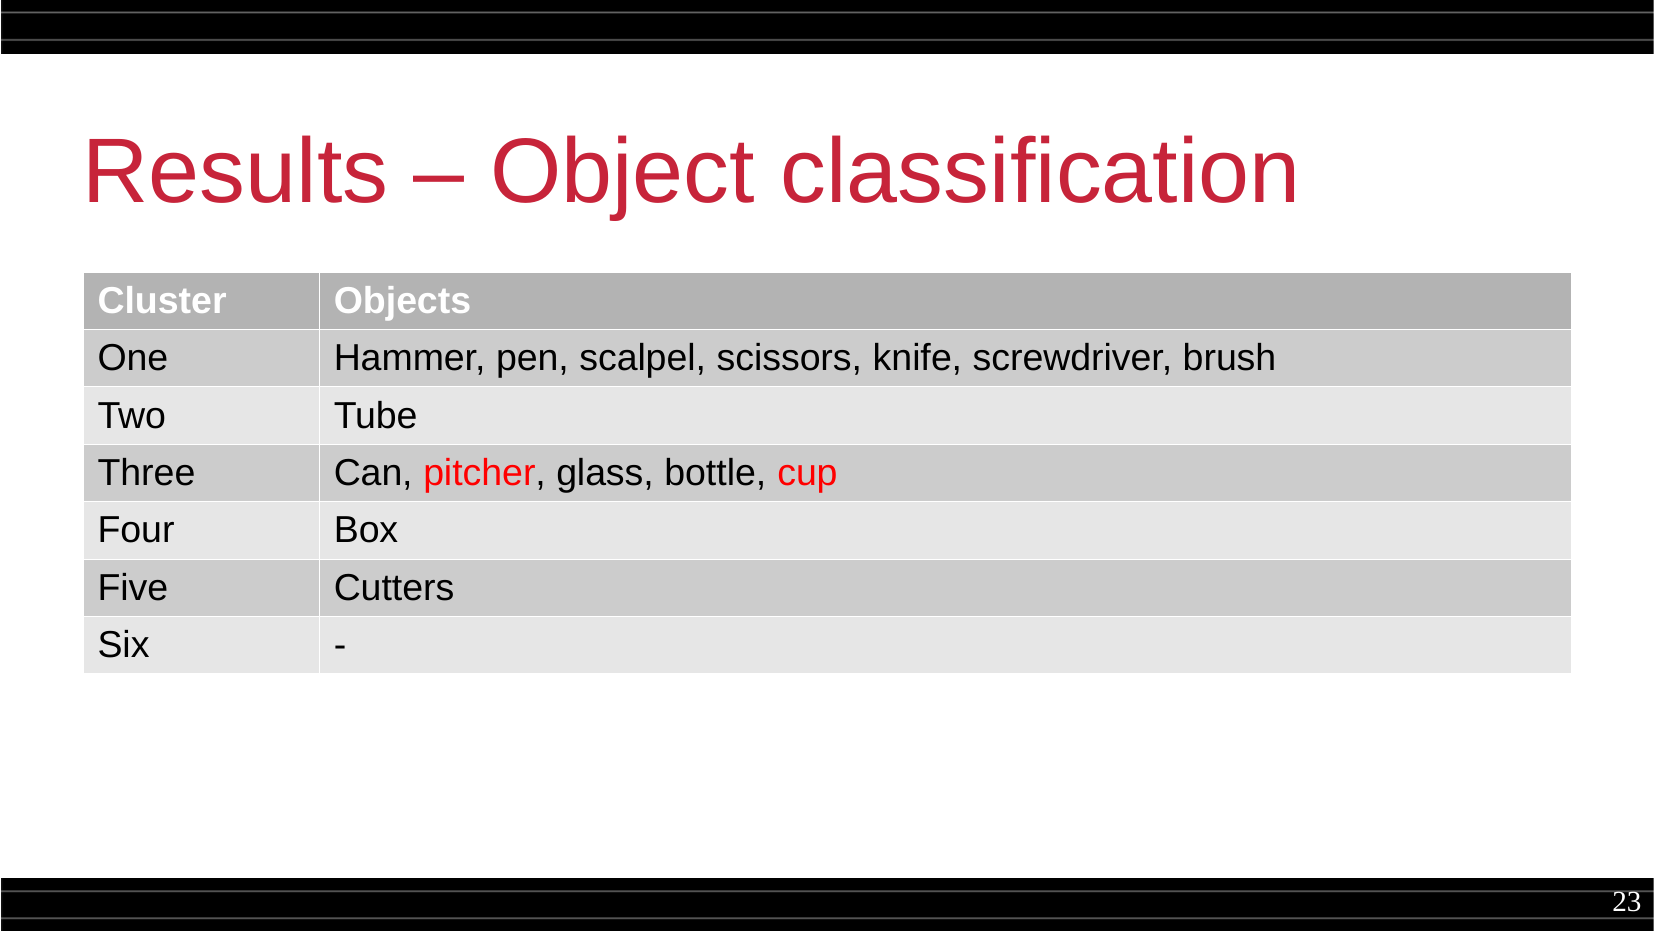

# Results – Object classification
| Cluster | Objects |
| --- | --- |
| One | Hammer, pen, scalpel, scissors, knife, screwdriver, brush |
| Two | Tube |
| Three | Can, pitcher, glass, bottle, cup |
| Four | Box |
| Five | Cutters |
| Six | - |